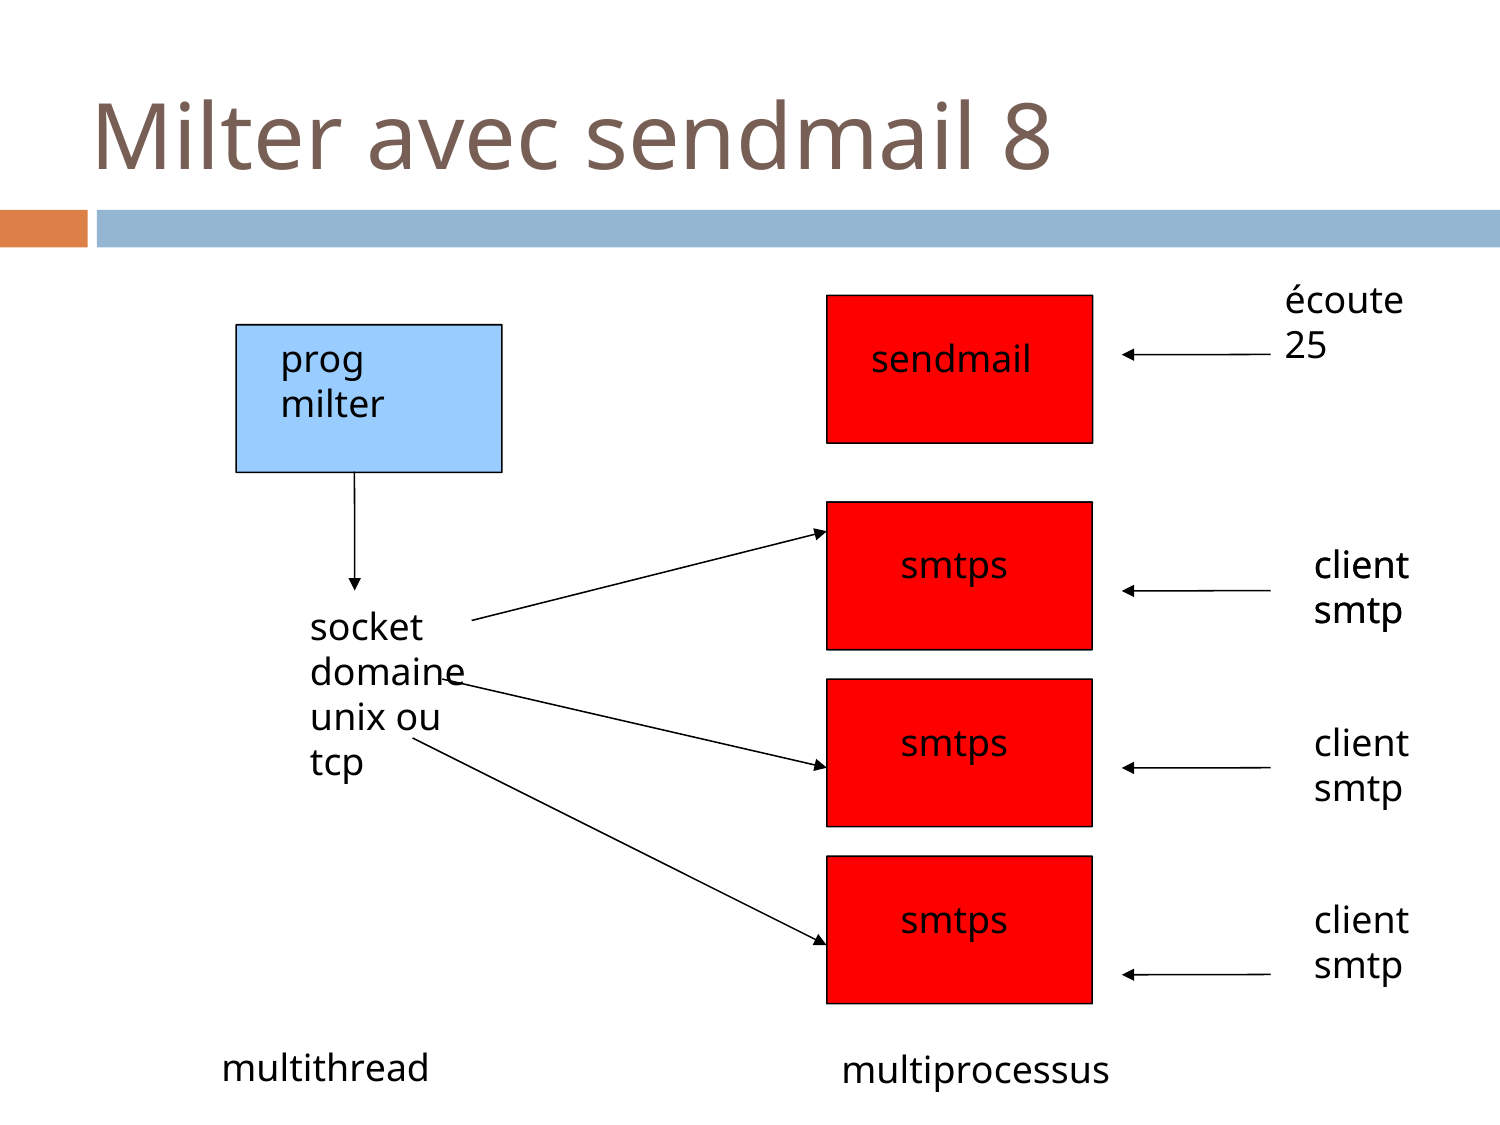

# Milter avec sendmail 8
écoute 25
prog
milter
sendmail
smtps
smtps
client smtp
client smtp
socket domaine unix ou tcp
smtps
client smtp
smtps
client smtp
multithread
multiprocessus